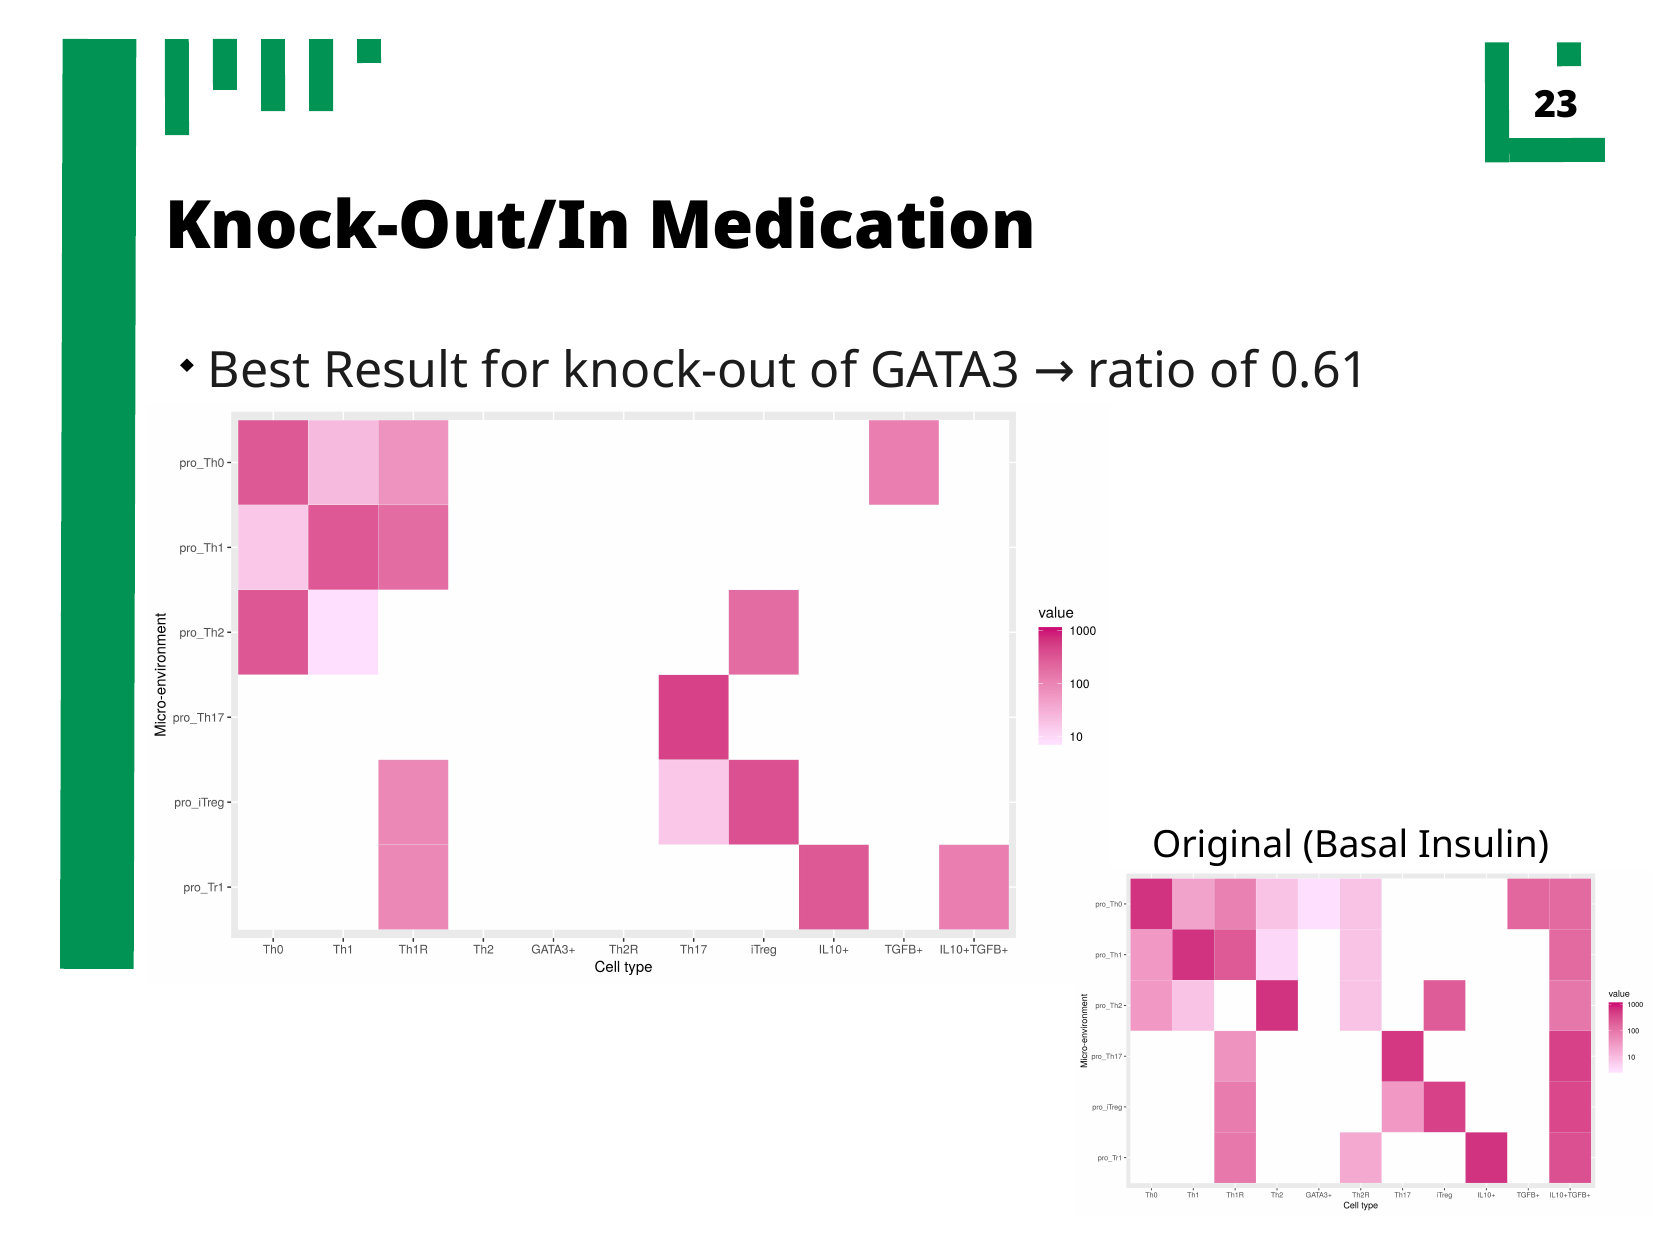

# Knock-Out/In Medication
 Best Result for knock-out of GATA3 → ratio of 0.61
Original (Basal Insulin)